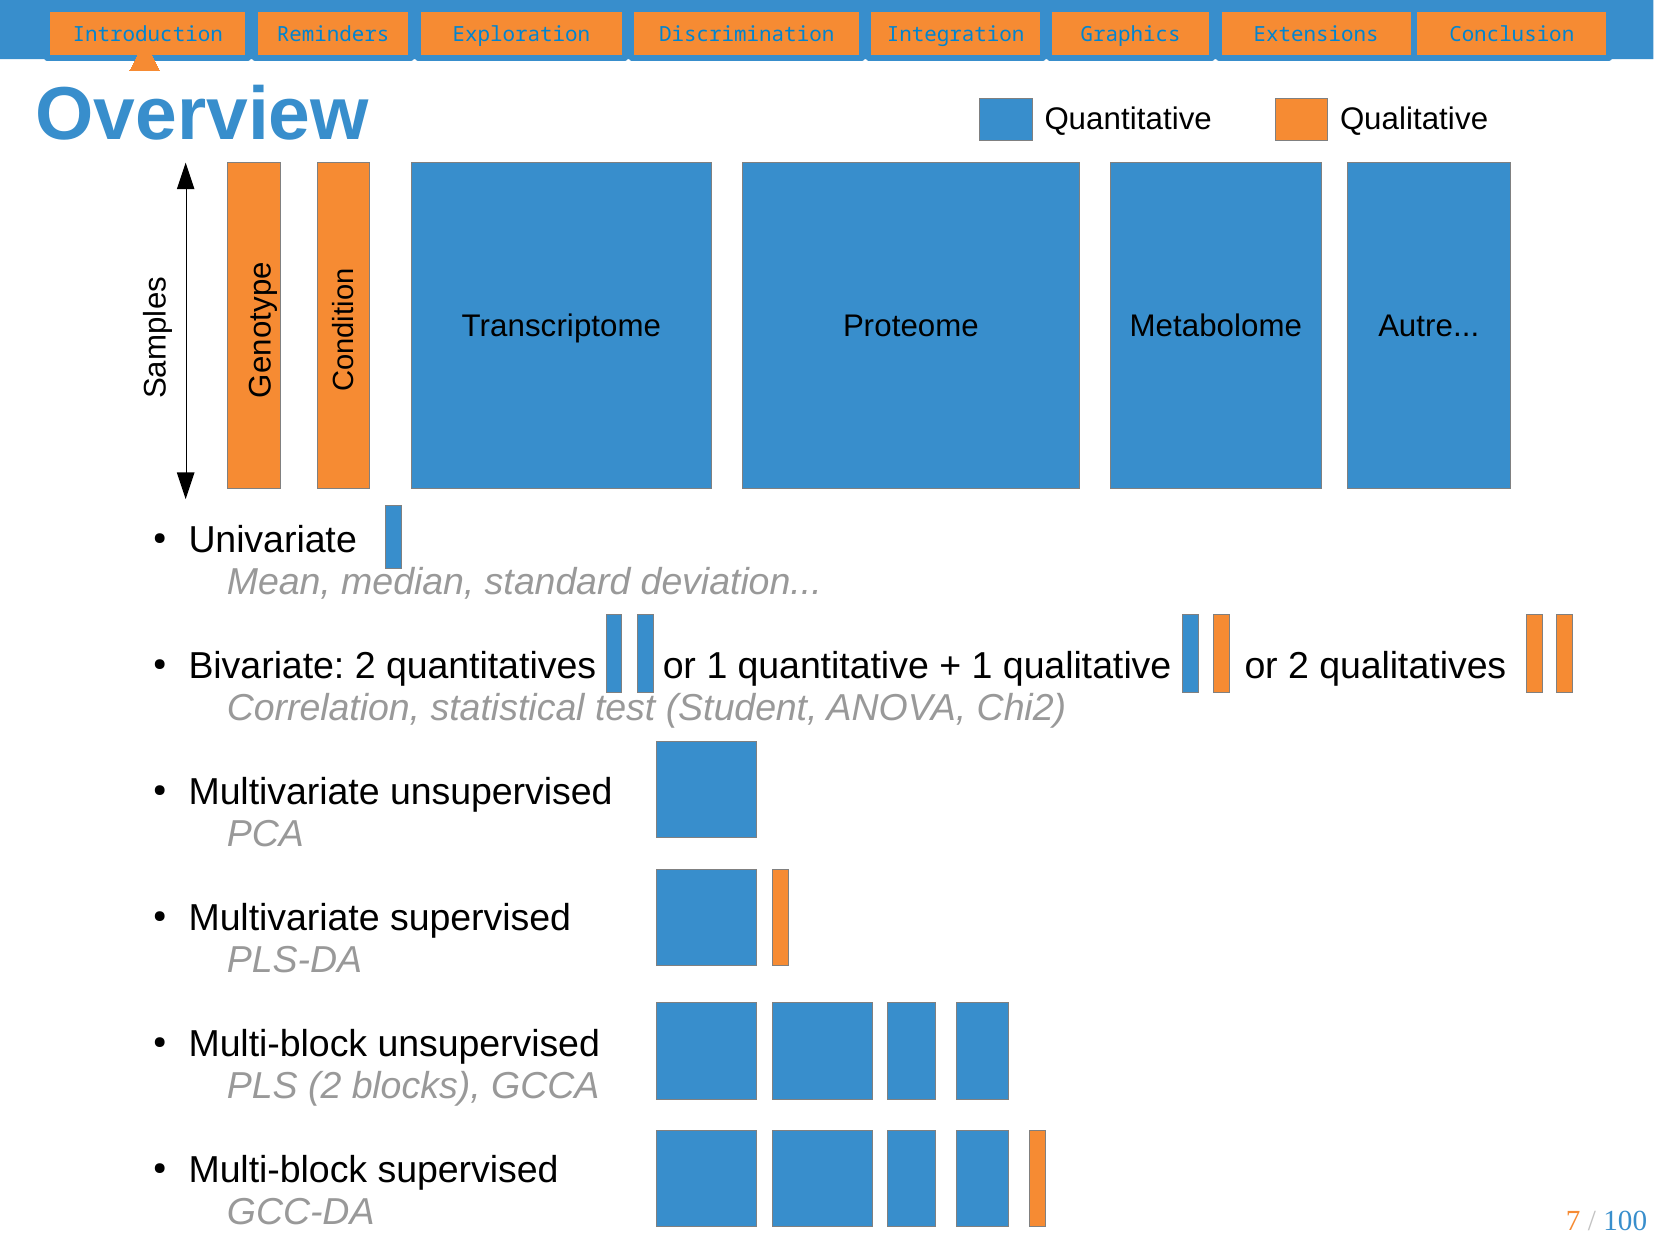

# Overview
Quantitative
Qualitative
Transcriptome
Proteome
Metabolome
Autre...
Samples
Genotype
Condition
Univariate
	Mean, median, standard deviation...
Bivariate: 2 quantitatives	 or 1 quantitative + 1 qualitative or 2 qualitatives
	Correlation, statistical test (Student, ANOVA, Chi2)
Multivariate unsupervised
	PCA
Multivariate supervised
	PLS-DA
Multi-block unsupervised
	PLS (2 blocks), GCCA
Multi-block supervised
	GCC-DA
7